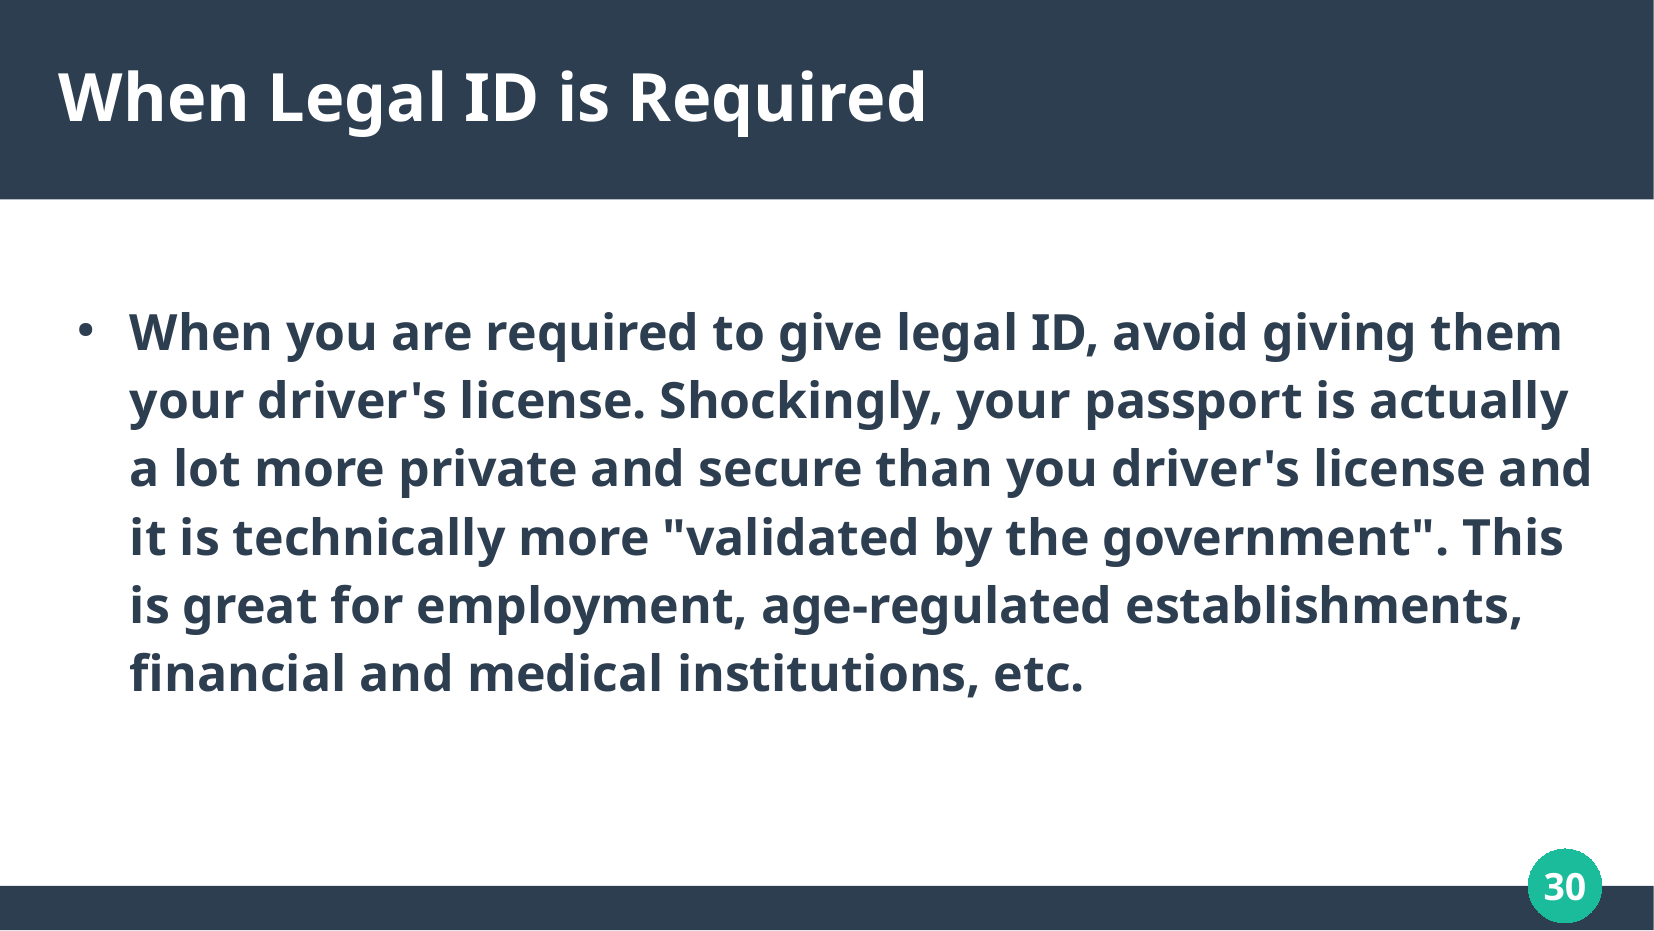

# When Legal ID is Required
When you are required to give legal ID, avoid giving them your driver's license. Shockingly, your passport is actually a lot more private and secure than you driver's license and it is technically more "validated by the government". This is great for employment, age-regulated establishments, financial and medical institutions, etc.
30